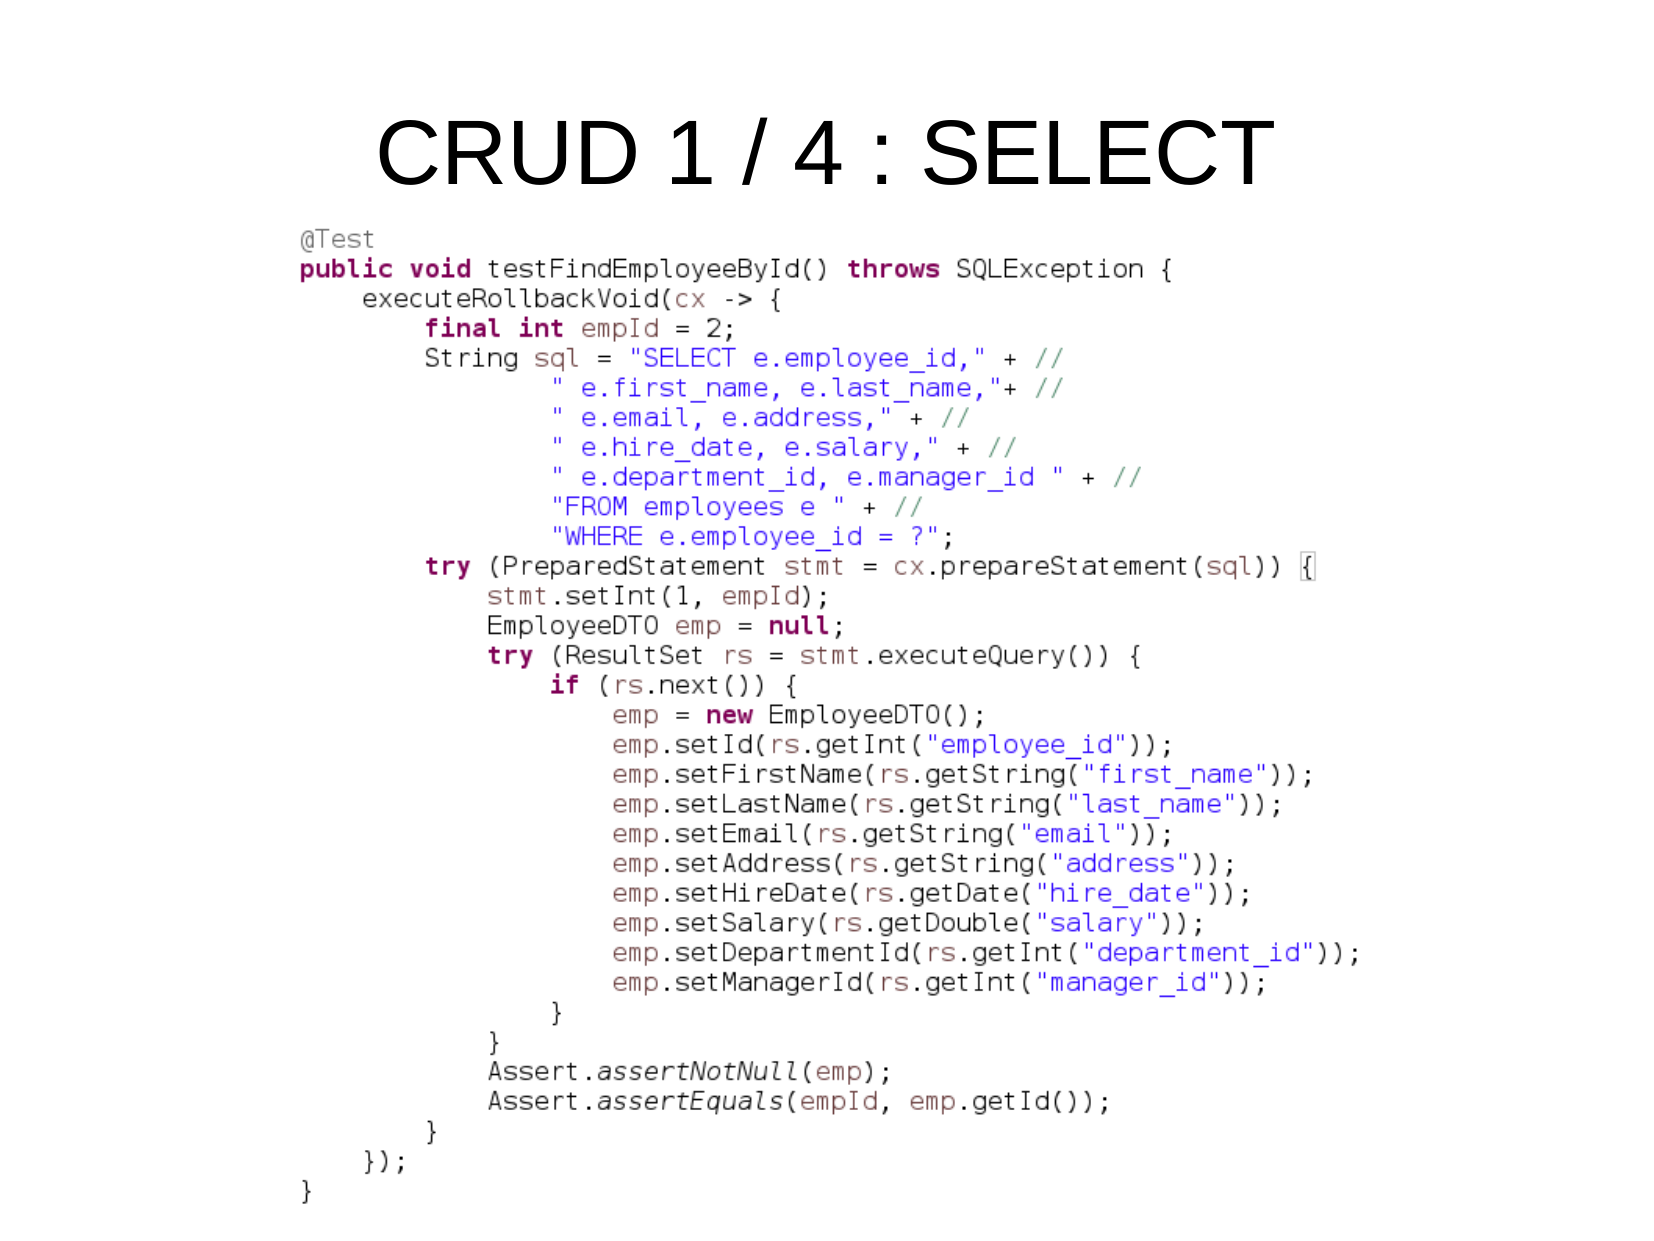

# CRUD 1 / 4 : SELECT